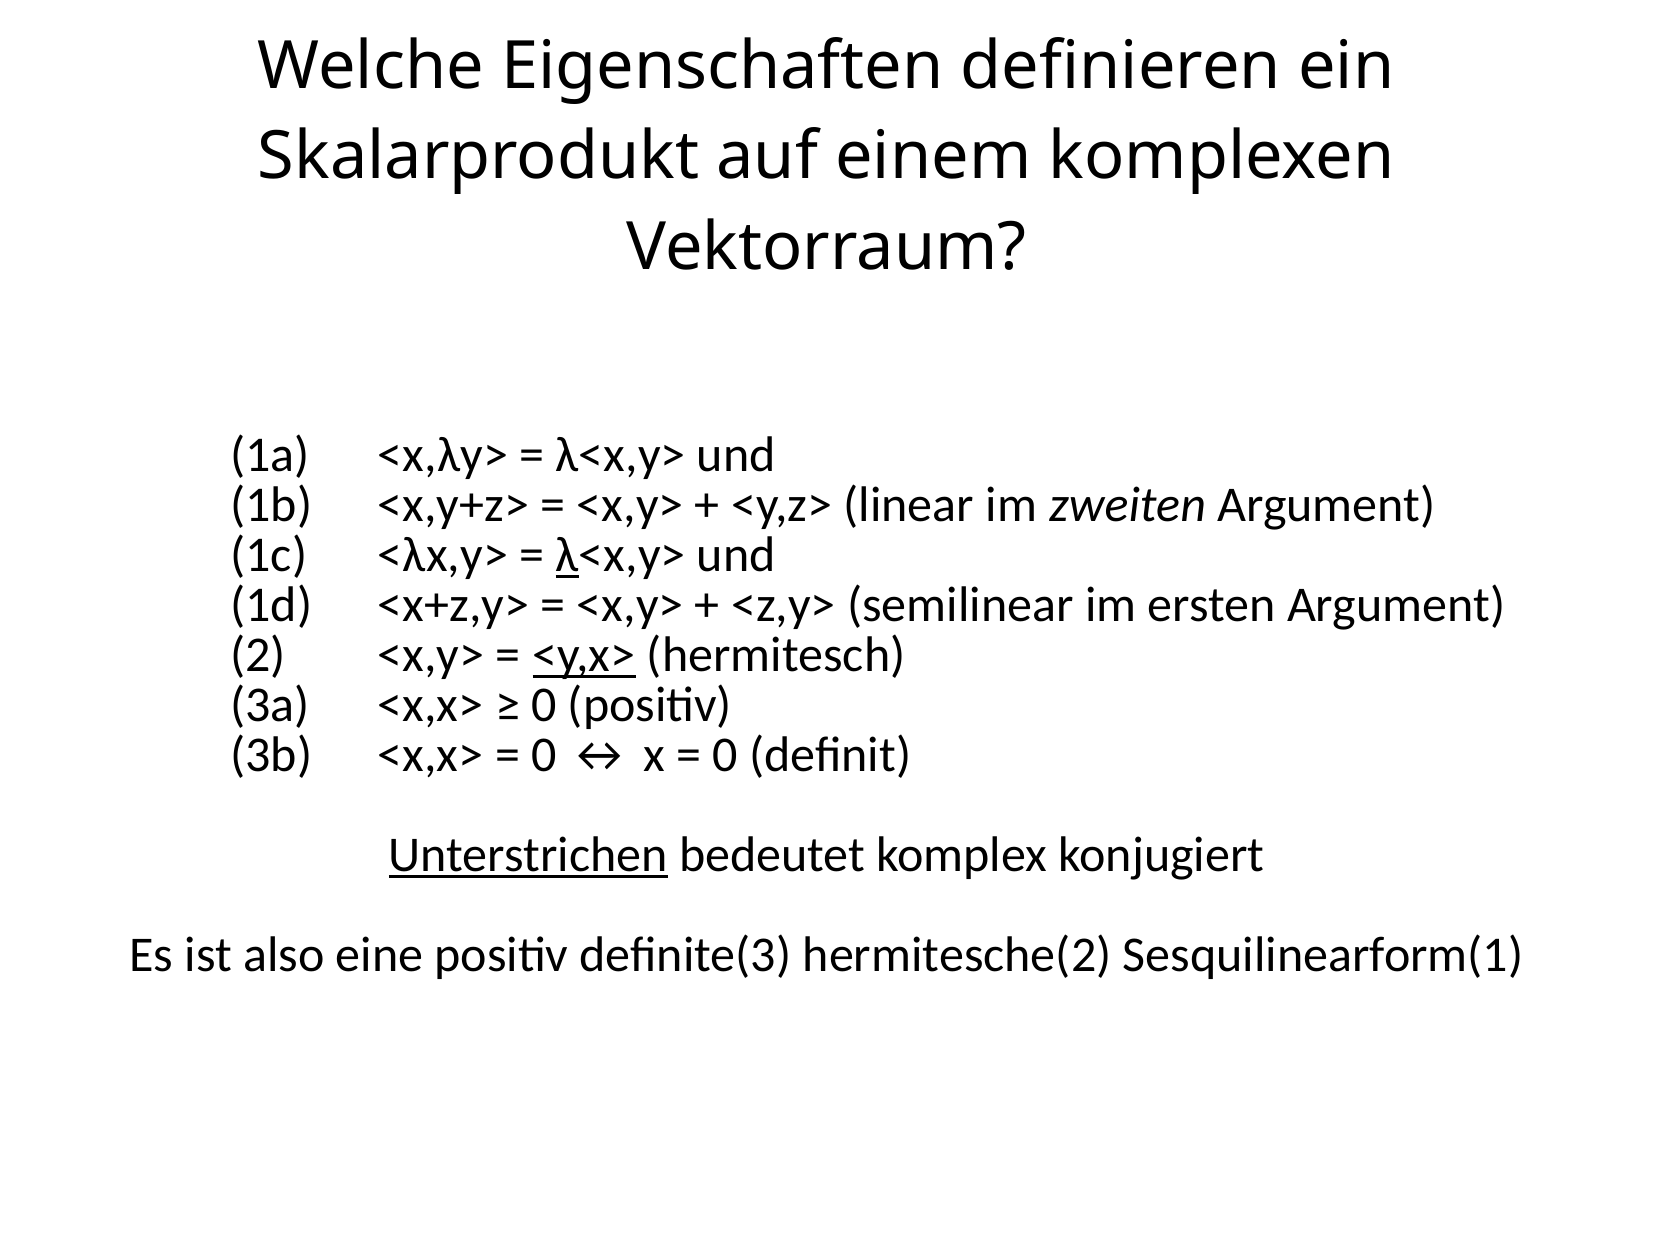

# Welche Eigenschaften definieren ein Skalarprodukt auf einem komplexen Vektorraum?
		(1a) 	<x,λy> = λ<x,y> und
		(1b) 	<x,y+z> = <x,y> + <y,z> (linear im zweiten Argument)
		(1c) 	<λx,y> = λ<x,y> und
		(1d) 	<x+z,y> = <x,y> + <z,y> (semilinear im ersten Argument)
		(2) 		<x,y> = <y,x> (hermitesch)
		(3a) 	<x,x> ≥ 0 (positiv)
		(3b) 	<x,x> = 0 ↔ x = 0 (definit)
Unterstrichen bedeutet komplex konjugiert
Es ist also eine positiv definite(3) hermitesche(2) Sesquilinearform(1)